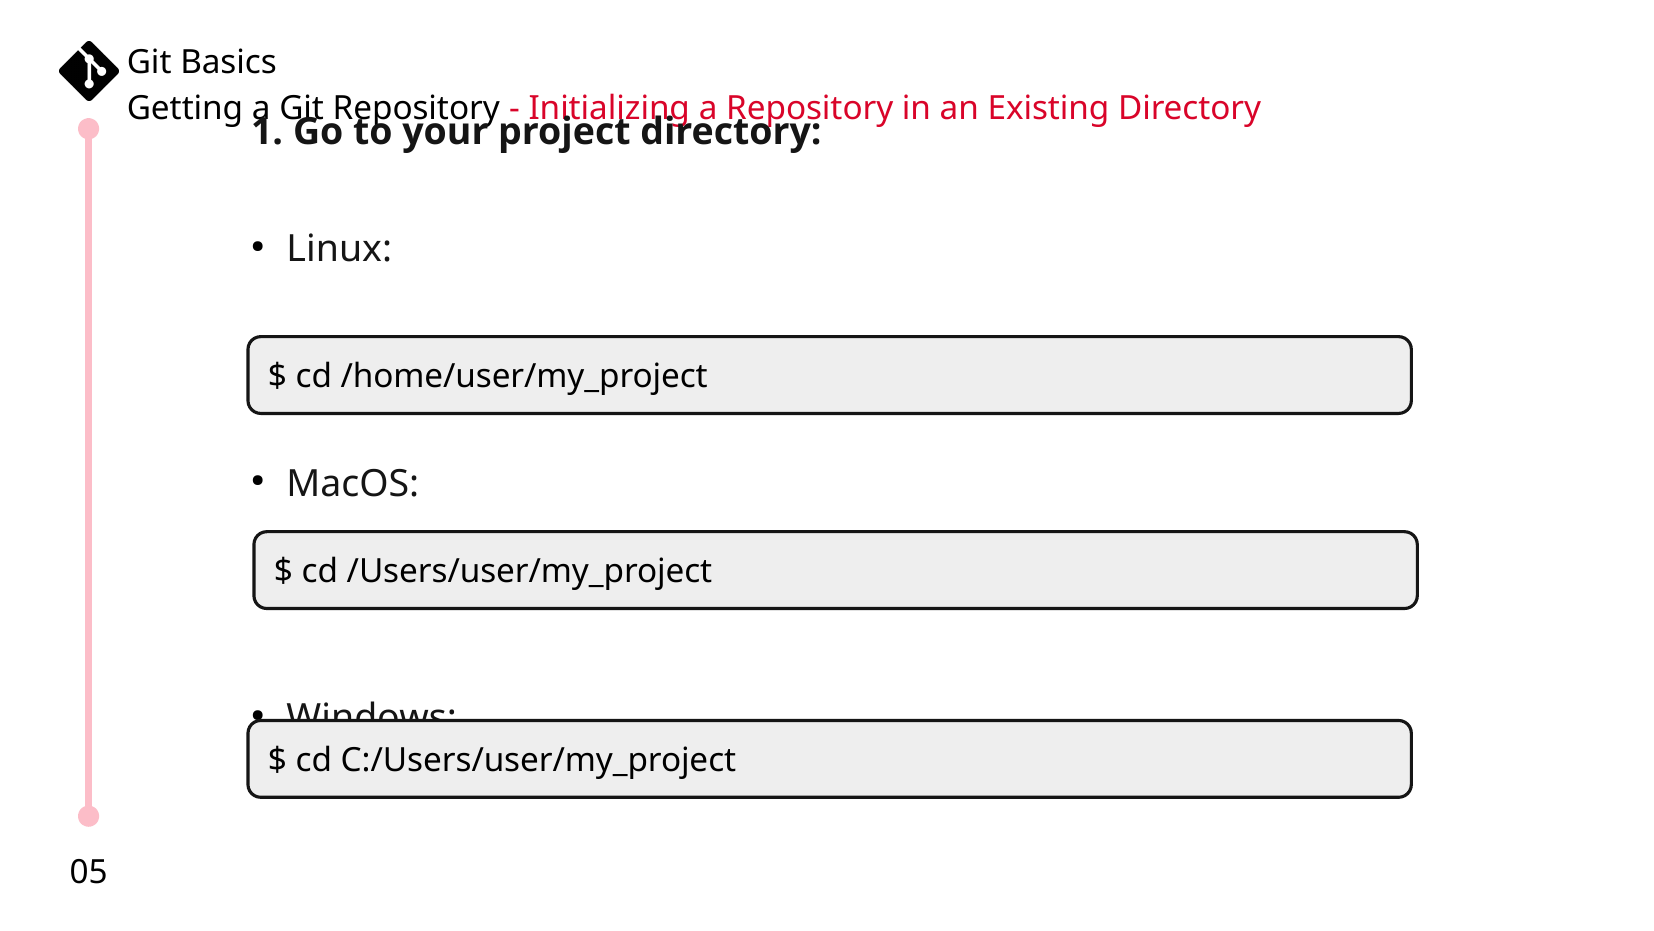

Git Basics
Getting a Git Repository - Initializing a Repository in an Existing Directory
1. Go to your project directory:
Linux:
MacOS:
Windows:
$ cd /home/user/my_project
$ cd /Users/user/my_project
$ cd C:/Users/user/my_project
05